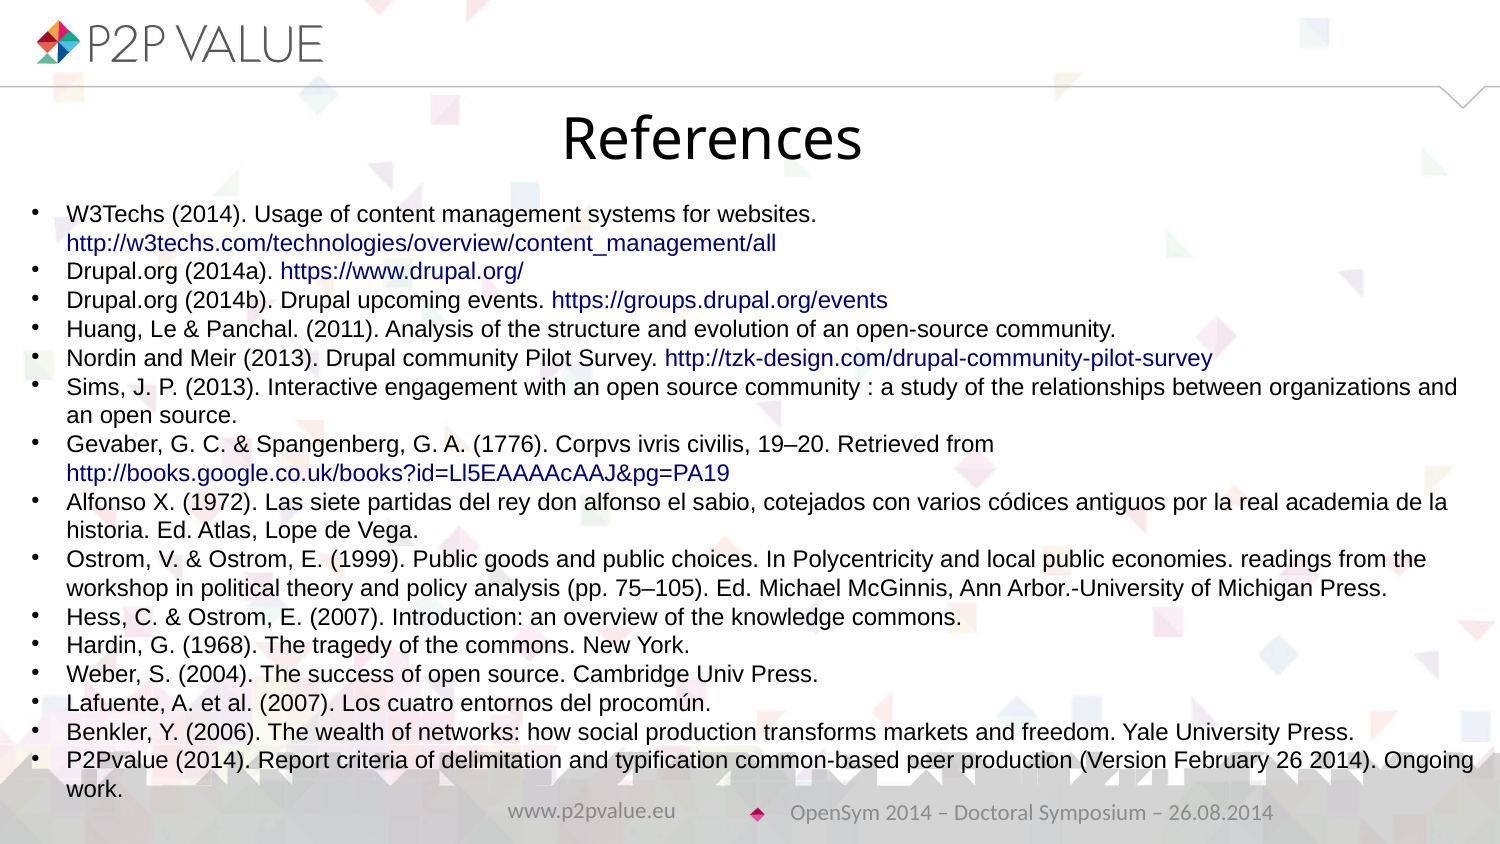

# References
W3Techs (2014). Usage of content management systems for websites. http://w3techs.com/technologies/overview/content_management/all
Drupal.org (2014a). https://www.drupal.org/
Drupal.org (2014b). Drupal upcoming events. https://groups.drupal.org/events
Huang, Le & Panchal. (2011). Analysis of the structure and evolution of an open-source community.
Nordin and Meir (2013). Drupal community Pilot Survey. http://tzk-design.com/drupal-community-pilot-survey
Sims, J. P. (2013). Interactive engagement with an open source community : a study of the relationships between organizations and an open source.
Gevaber, G. C. & Spangenberg, G. A. (1776). Corpvs ivris civilis, 19–20. Retrieved from http://books.google.co.uk/books?id=Ll5EAAAAcAAJ&pg=PA19
Alfonso X. (1972). Las siete partidas del rey don alfonso el sabio, cotejados con varios códices antiguos por la real academia de la historia. Ed. Atlas, Lope de Vega.
Ostrom, V. & Ostrom, E. (1999). Public goods and public choices. In Polycentricity and local public economies. readings from the workshop in political theory and policy analysis (pp. 75–105). Ed. Michael McGinnis, Ann Arbor.-University of Michigan Press.
Hess, C. & Ostrom, E. (2007). Introduction: an overview of the knowledge commons.
Hardin, G. (1968). The tragedy of the commons. New York.
Weber, S. (2004). The success of open source. Cambridge Univ Press.
Lafuente, A. et al. (2007). Los cuatro entornos del procomún.
Benkler, Y. (2006). The wealth of networks: how social production transforms markets and freedom. Yale University Press.
P2Pvalue (2014). Report criteria of delimitation and typification common-based peer production (Version February 26 2014). Ongoing work.
OpenSym 2014 – Doctoral Symposium – 26.08.2014
www.p2pvalue.eu